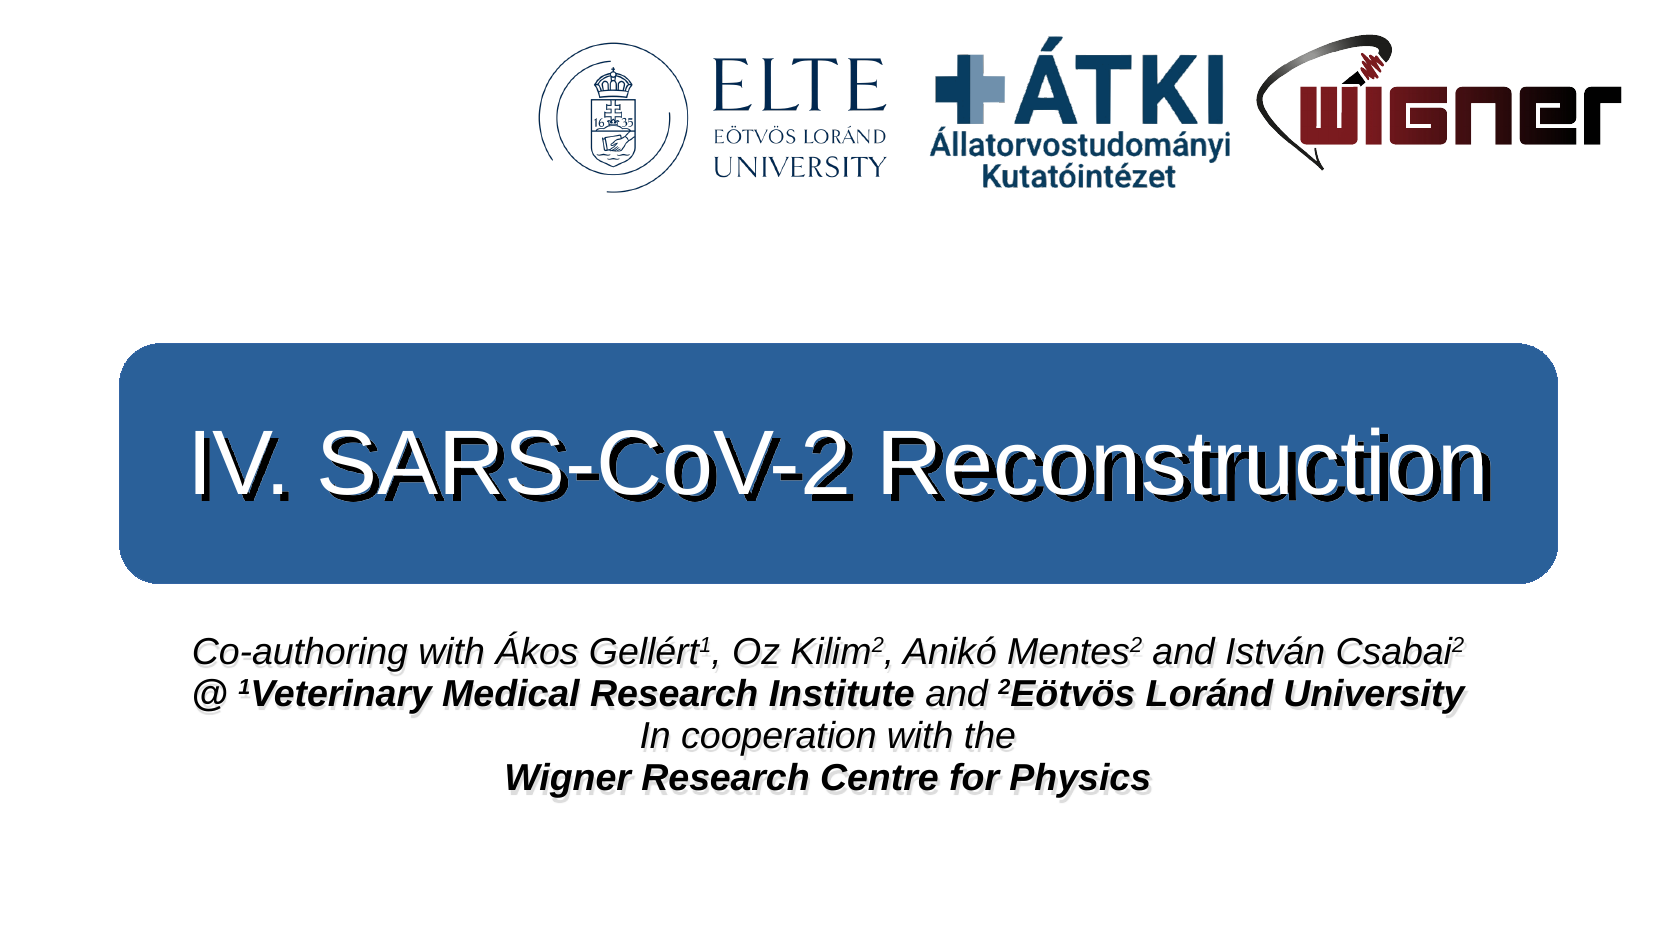

# IV. SARS-CoV-2 Reconstruction
Co-authoring with Ákos Gellért1, Oz Kilim2, Anikó Mentes2 and István Csabai2
@ 1Veterinary Medical Research Institute and 2Eötvös Loránd University
In cooperation with the
Wigner Research Centre for Physics